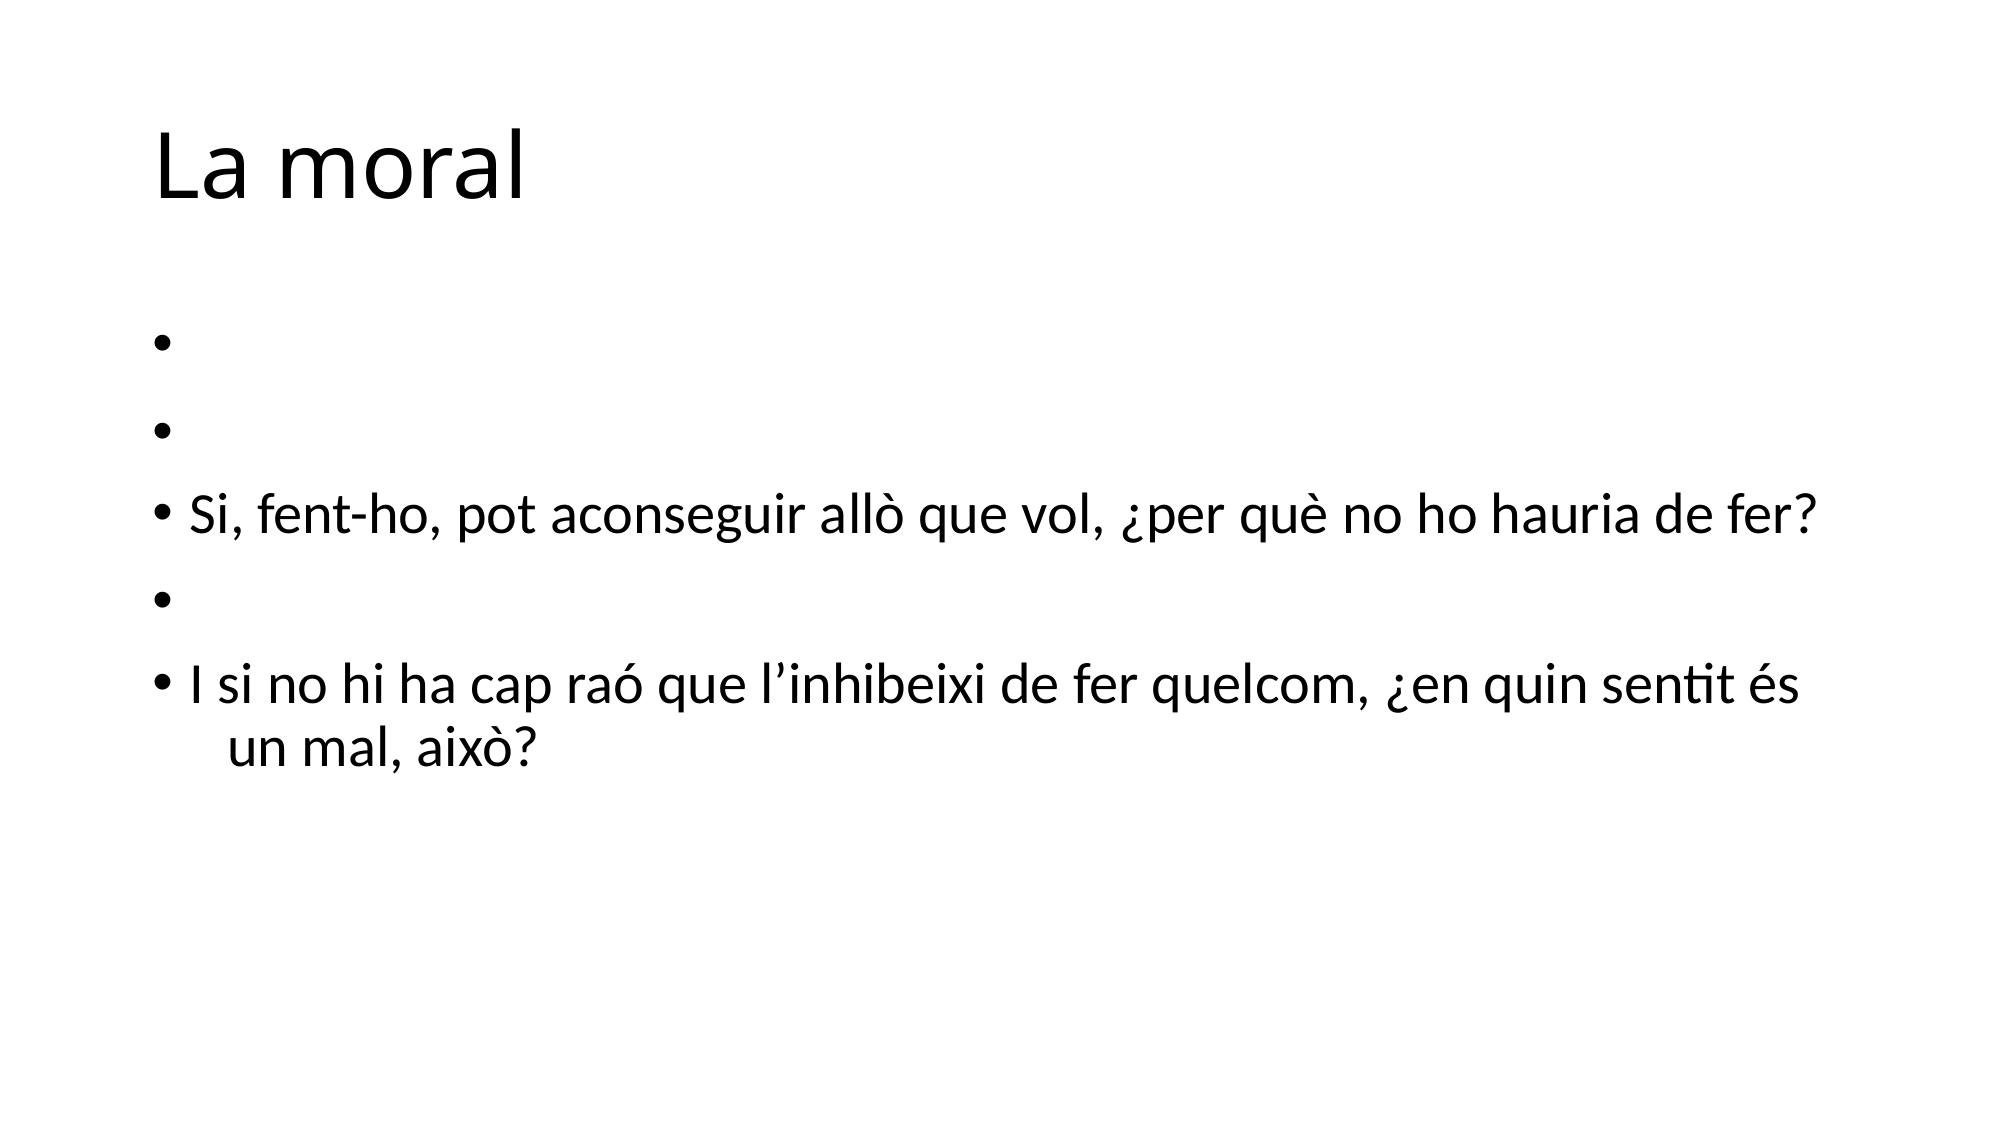

# La moral
Si, fent-ho, pot aconseguir allò que vol, ¿per què no ho hauria de fer?
I si no hi ha cap raó que l’inhibeixi de fer quelcom, ¿en quin sentit és un mal, això?